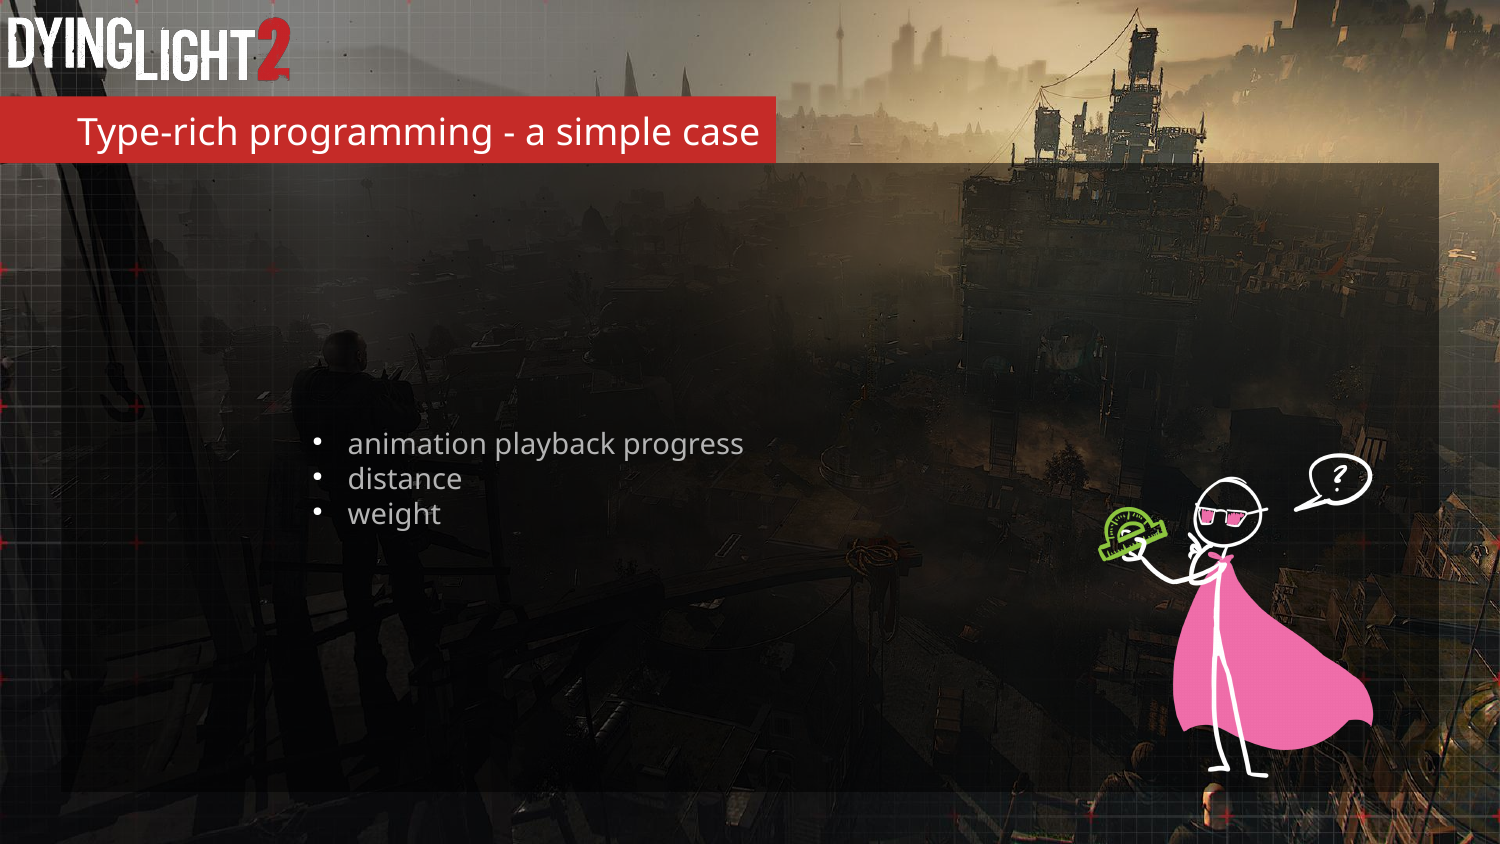

Type-rich programming - a simple case
animation playback progress
distance
weight